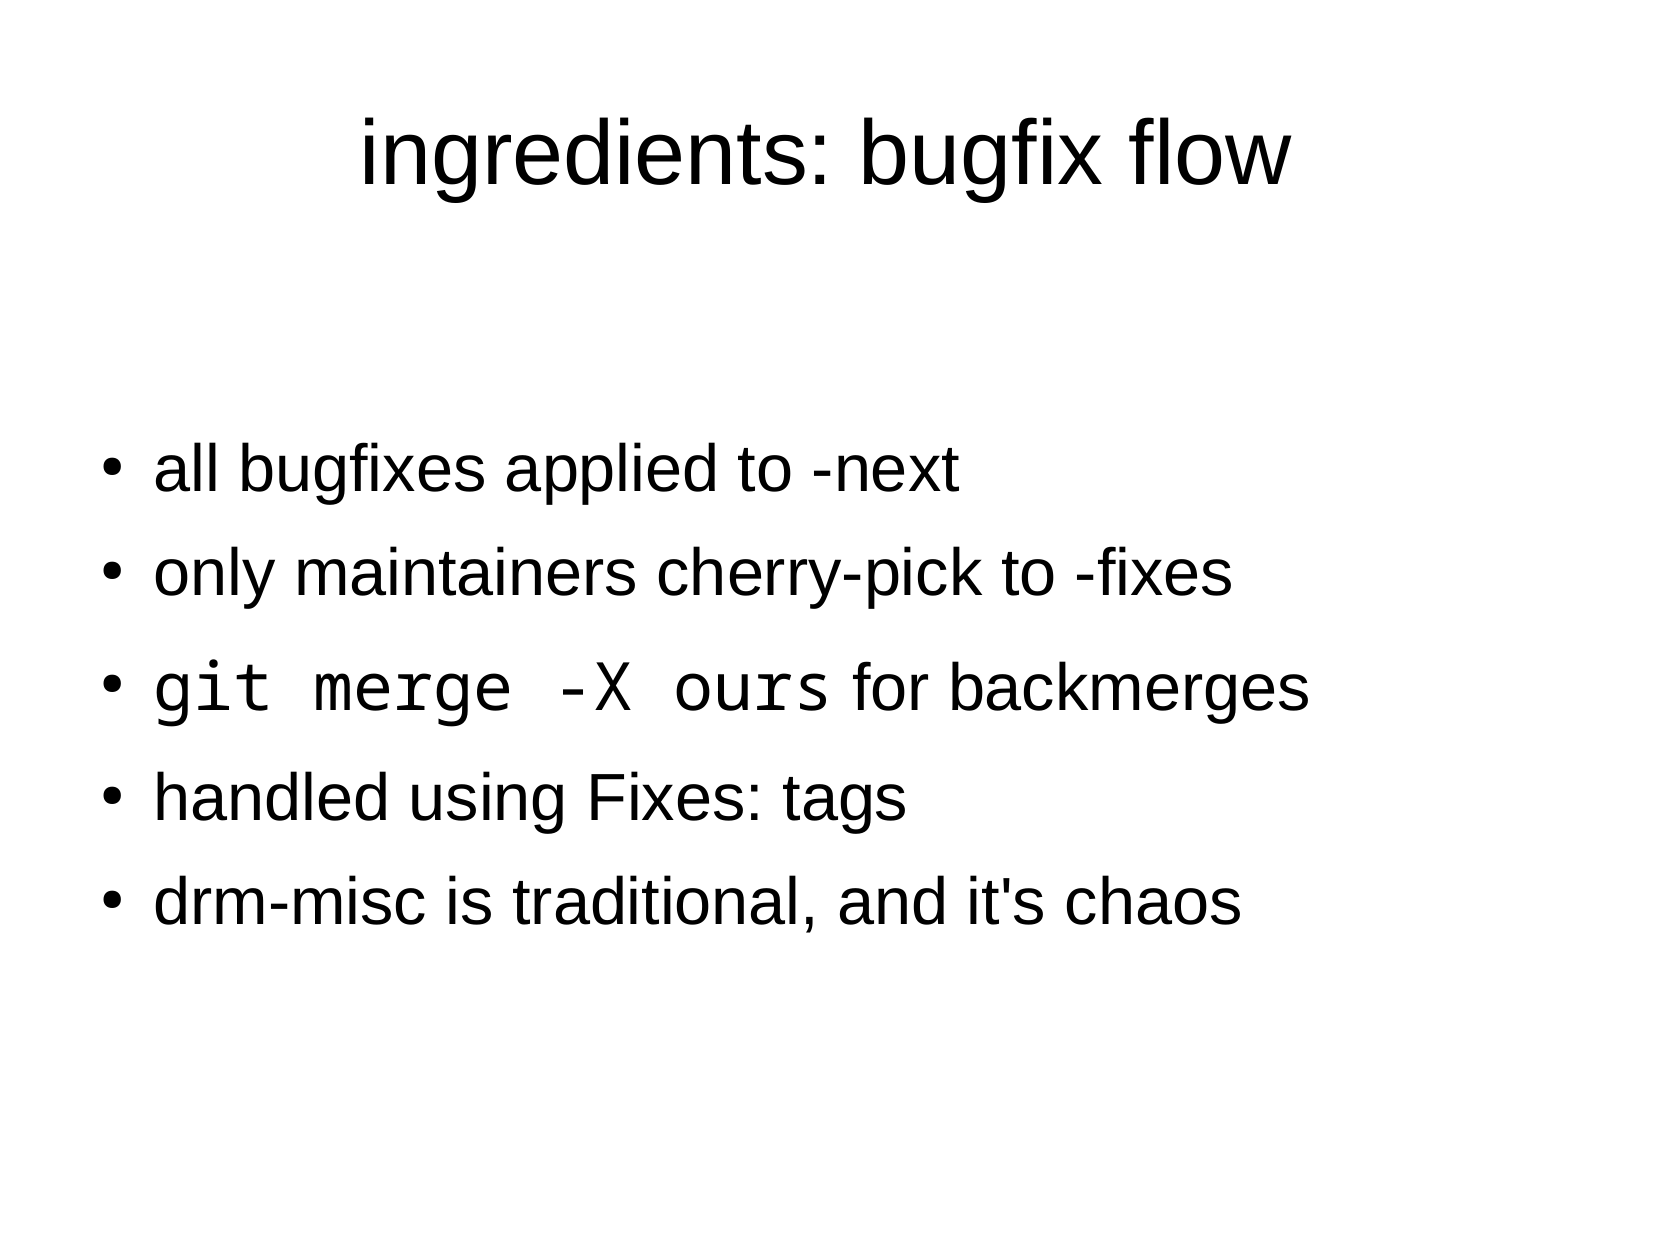

# ingredients: bugfix flow
all bugfixes applied to -next
only maintainers cherry-pick to -fixes
git merge -X ours for backmerges
handled using Fixes: tags
drm-misc is traditional, and it's chaos